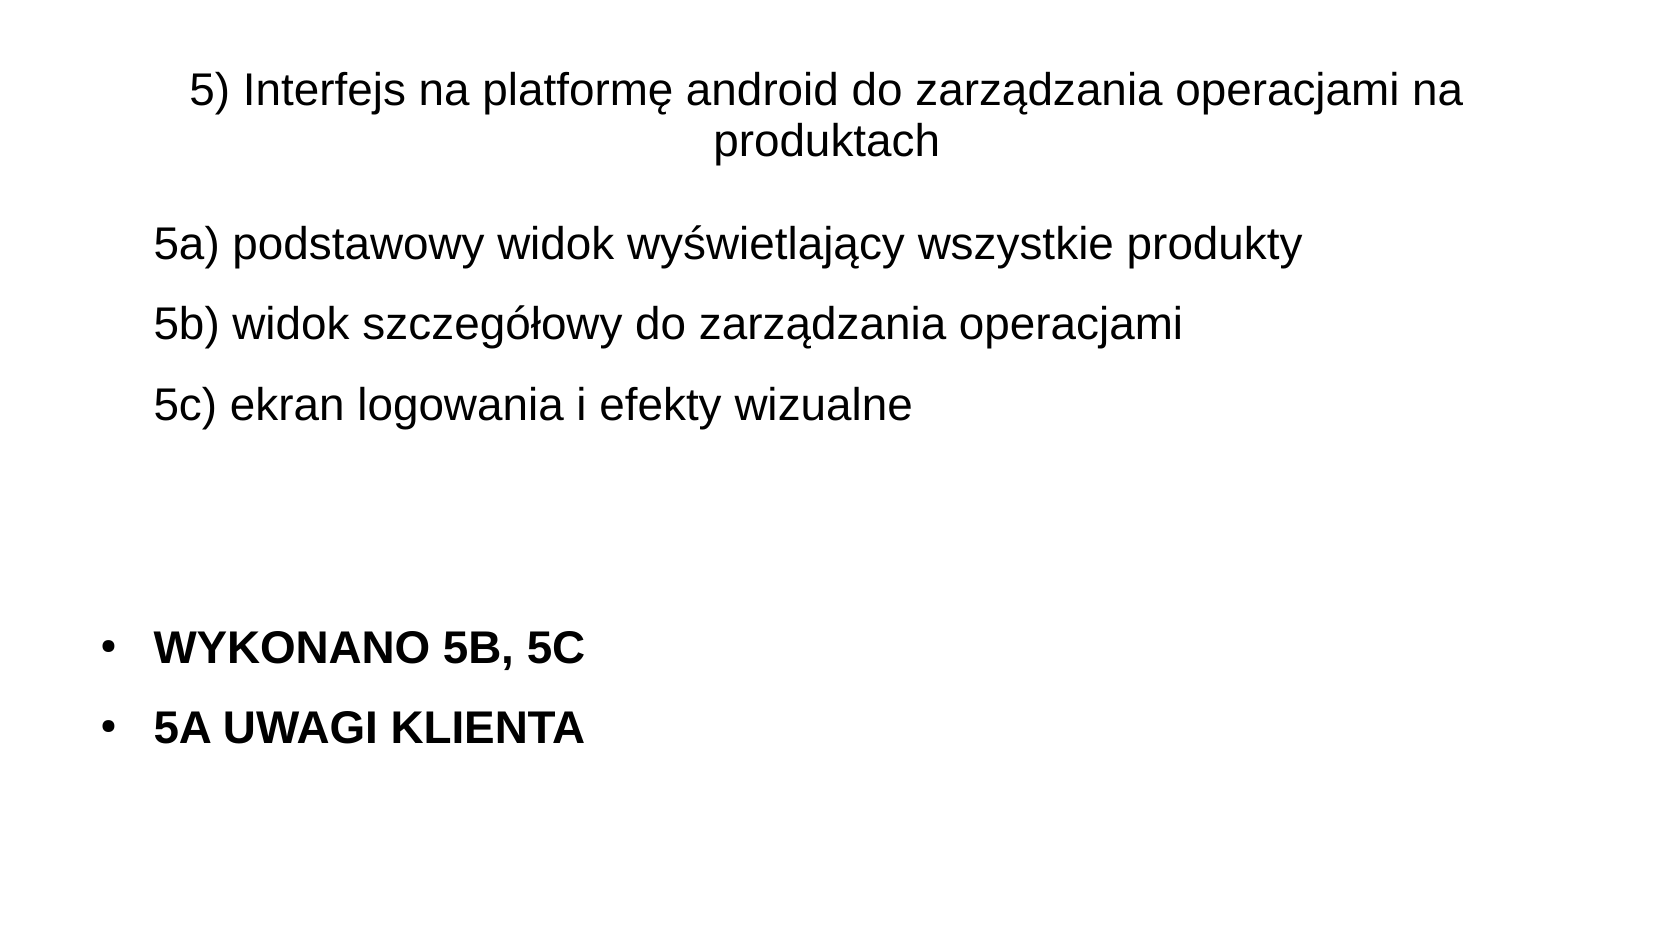

# 5) Interfejs na platformę android do zarządzania operacjami na produktach
5a) podstawowy widok wyświetlający wszystkie produkty
5b) widok szczegółowy do zarządzania operacjami
5c) ekran logowania i efekty wizualne
WYKONANO 5B, 5C
5A UWAGI KLIENTA